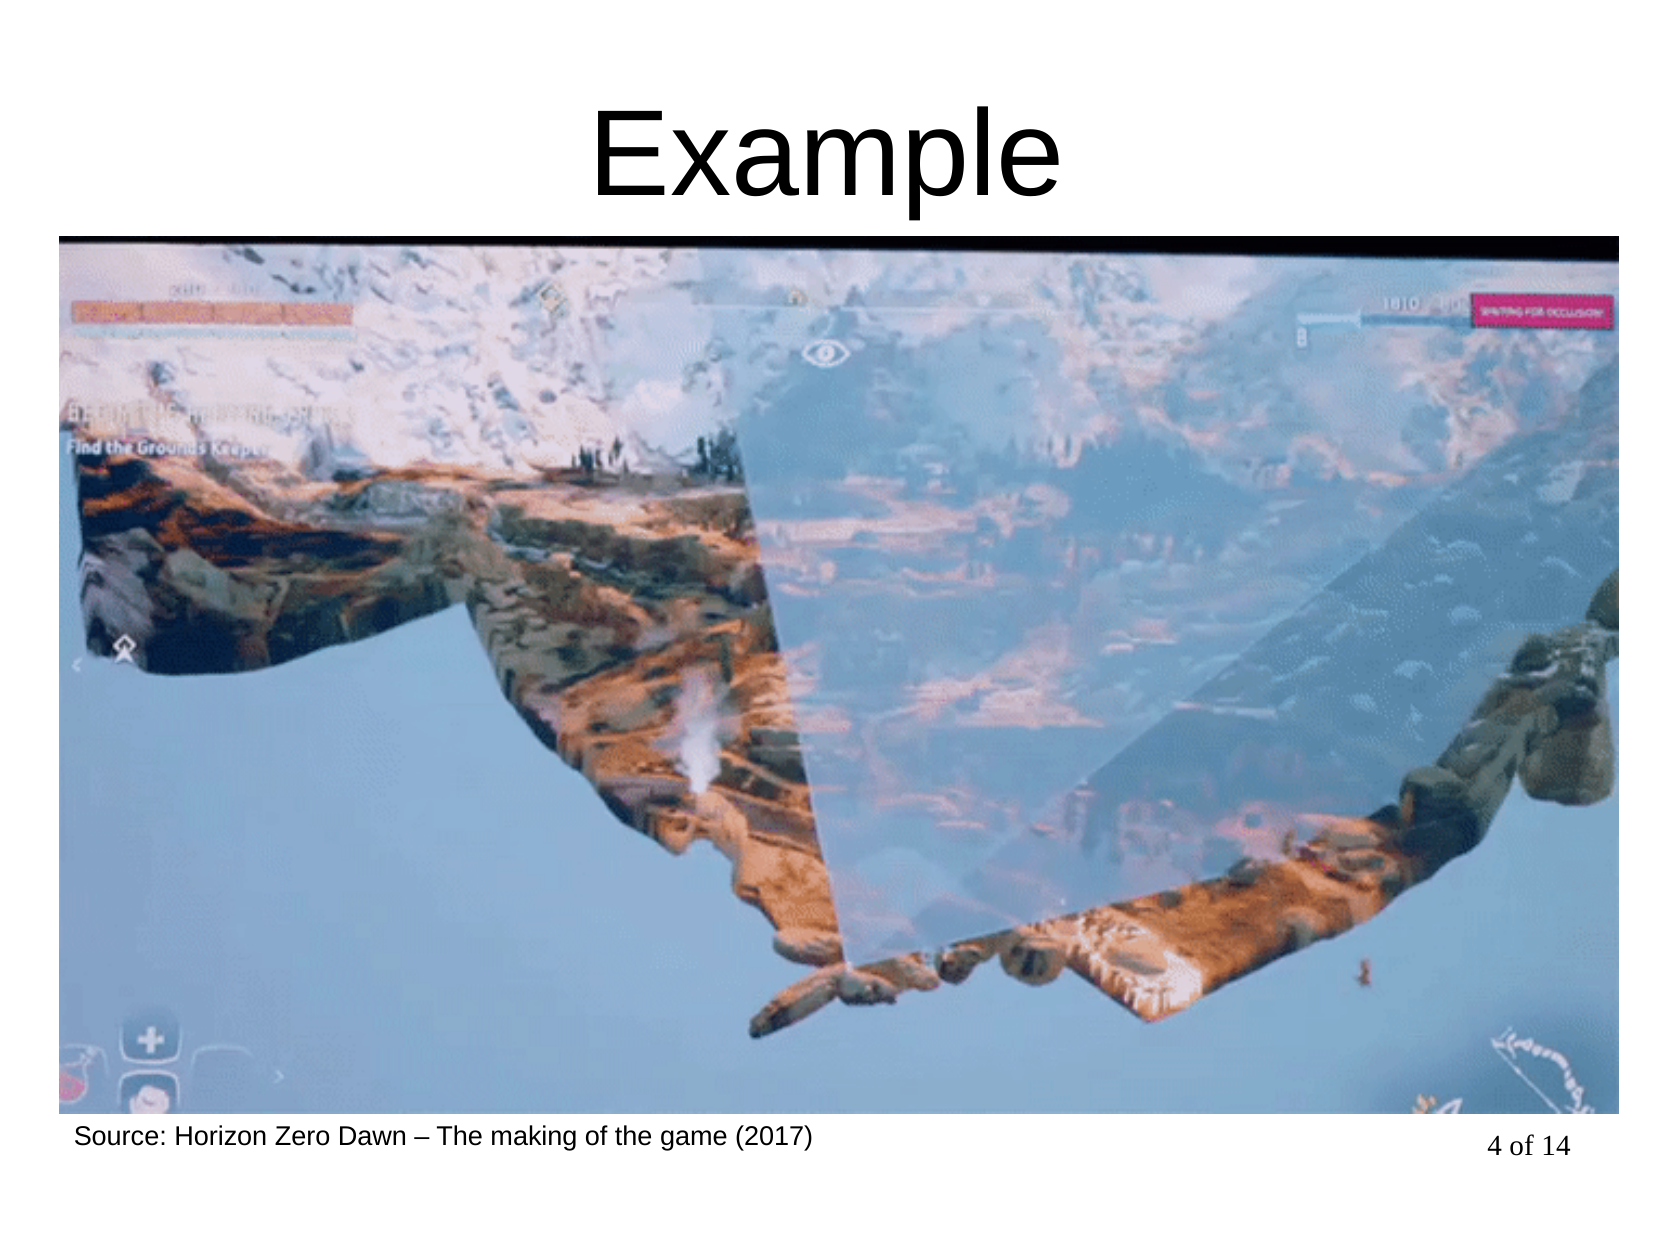

# Example
Source: Horizon Zero Dawn – The making of the game (2017)
4